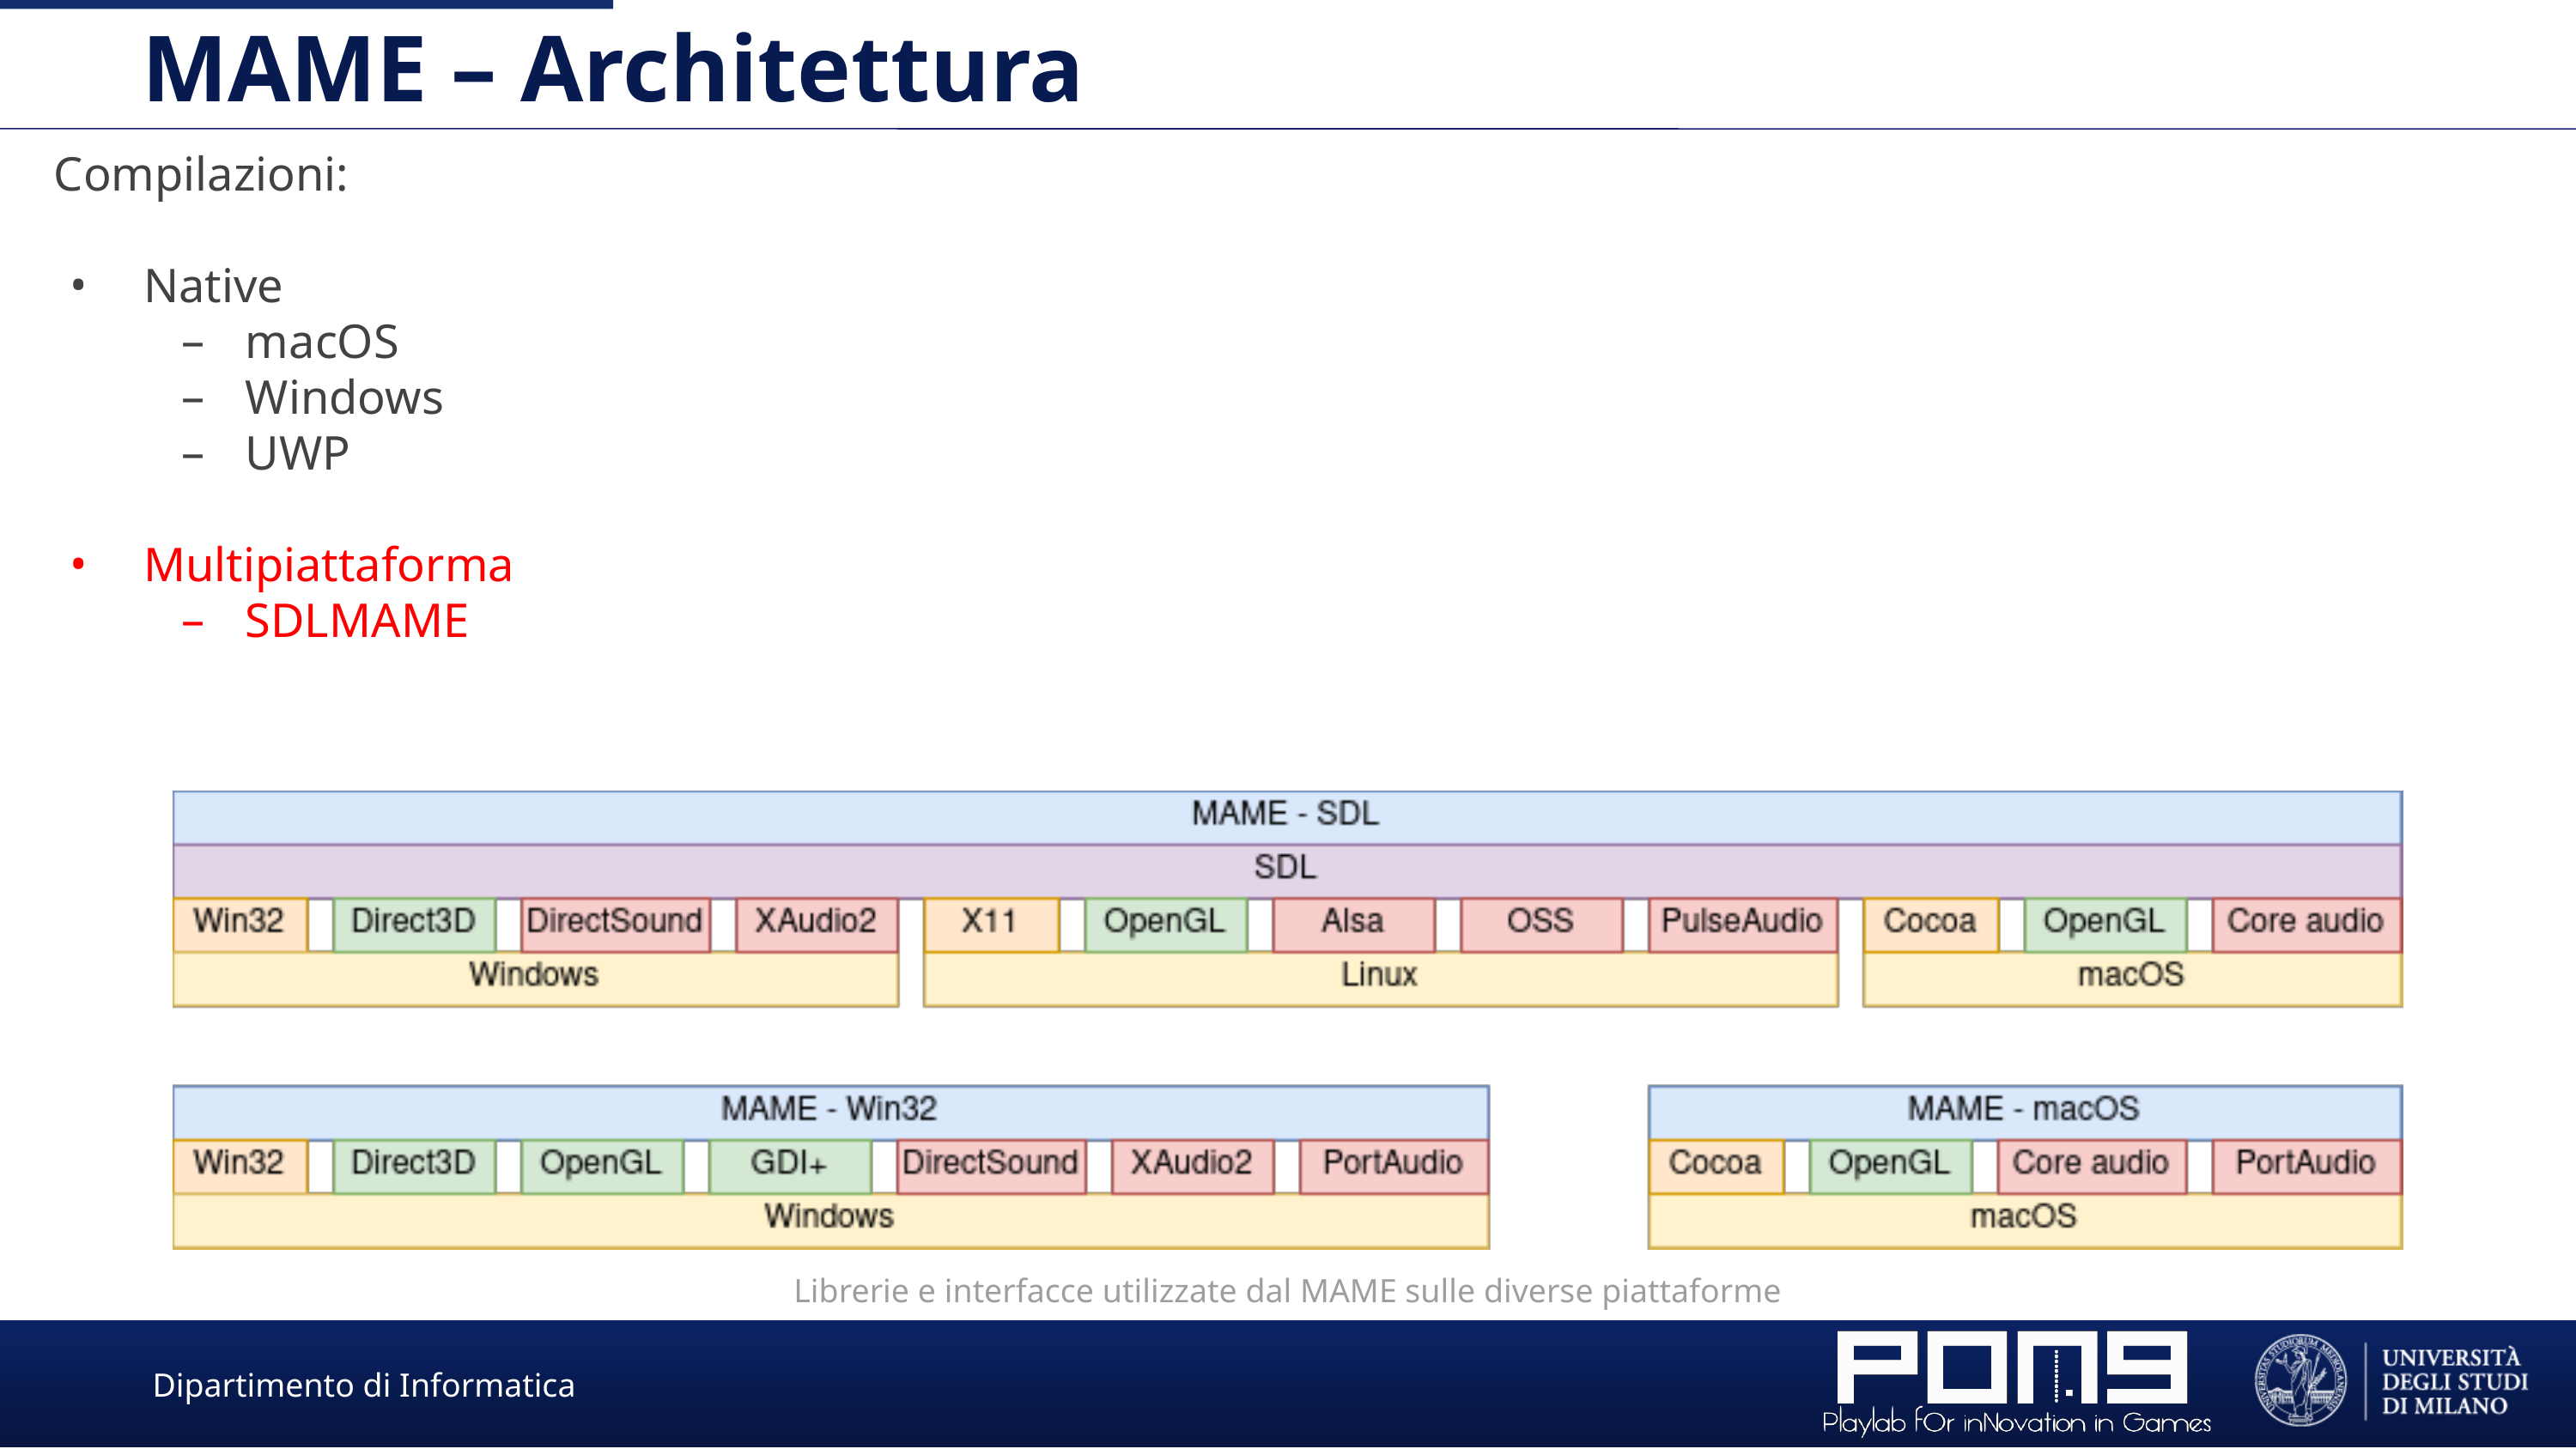

# MAME – Architettura
Compilazioni:
Native
macOS
Windows
UWP
Multipiattaforma
SDLMAME
Librerie e interfacce utilizzate dal MAME sulle diverse piattaforme
Dipartimento di Informatica